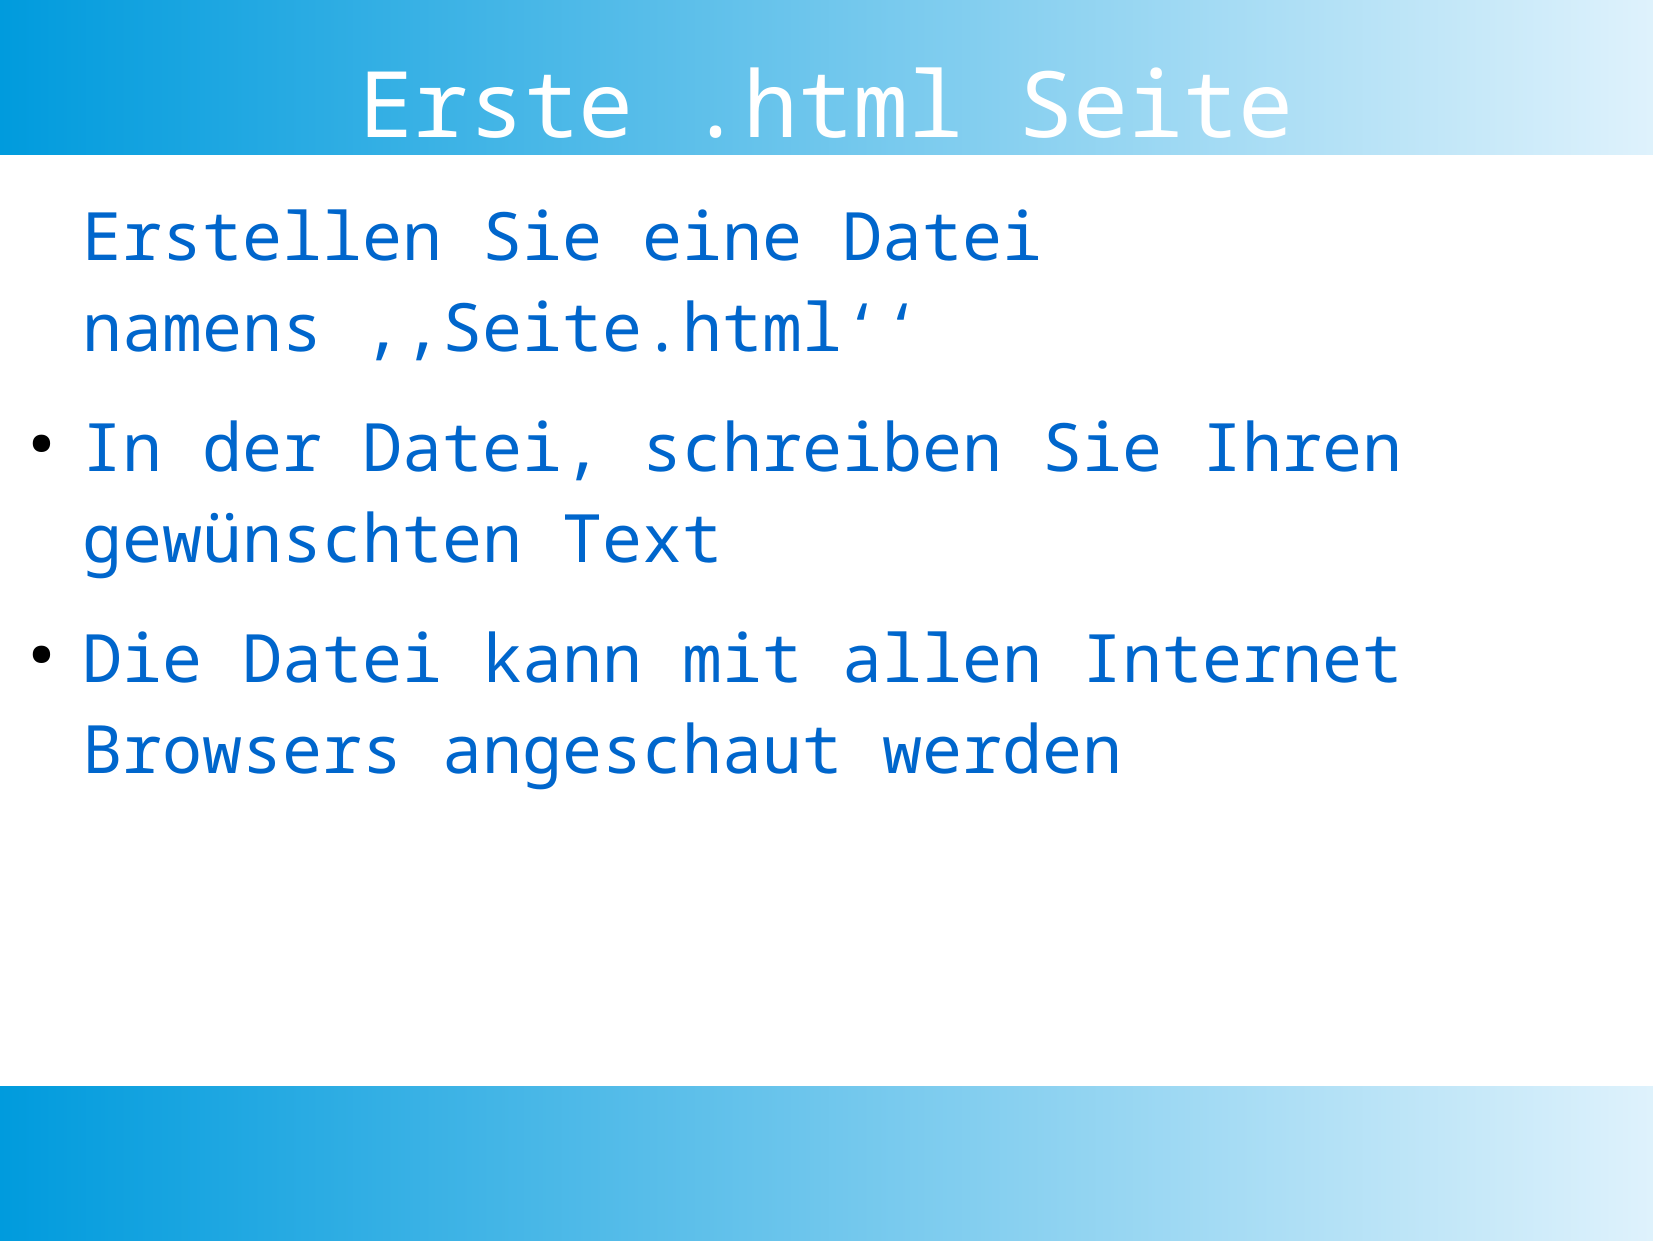

# Erste .html Seite
Erstellen Sie eine Datei namens ,,Seite.html‘‘
In der Datei, schreiben Sie Ihren gewünschten Text
Die Datei kann mit allen Internet Browsers angeschaut werden